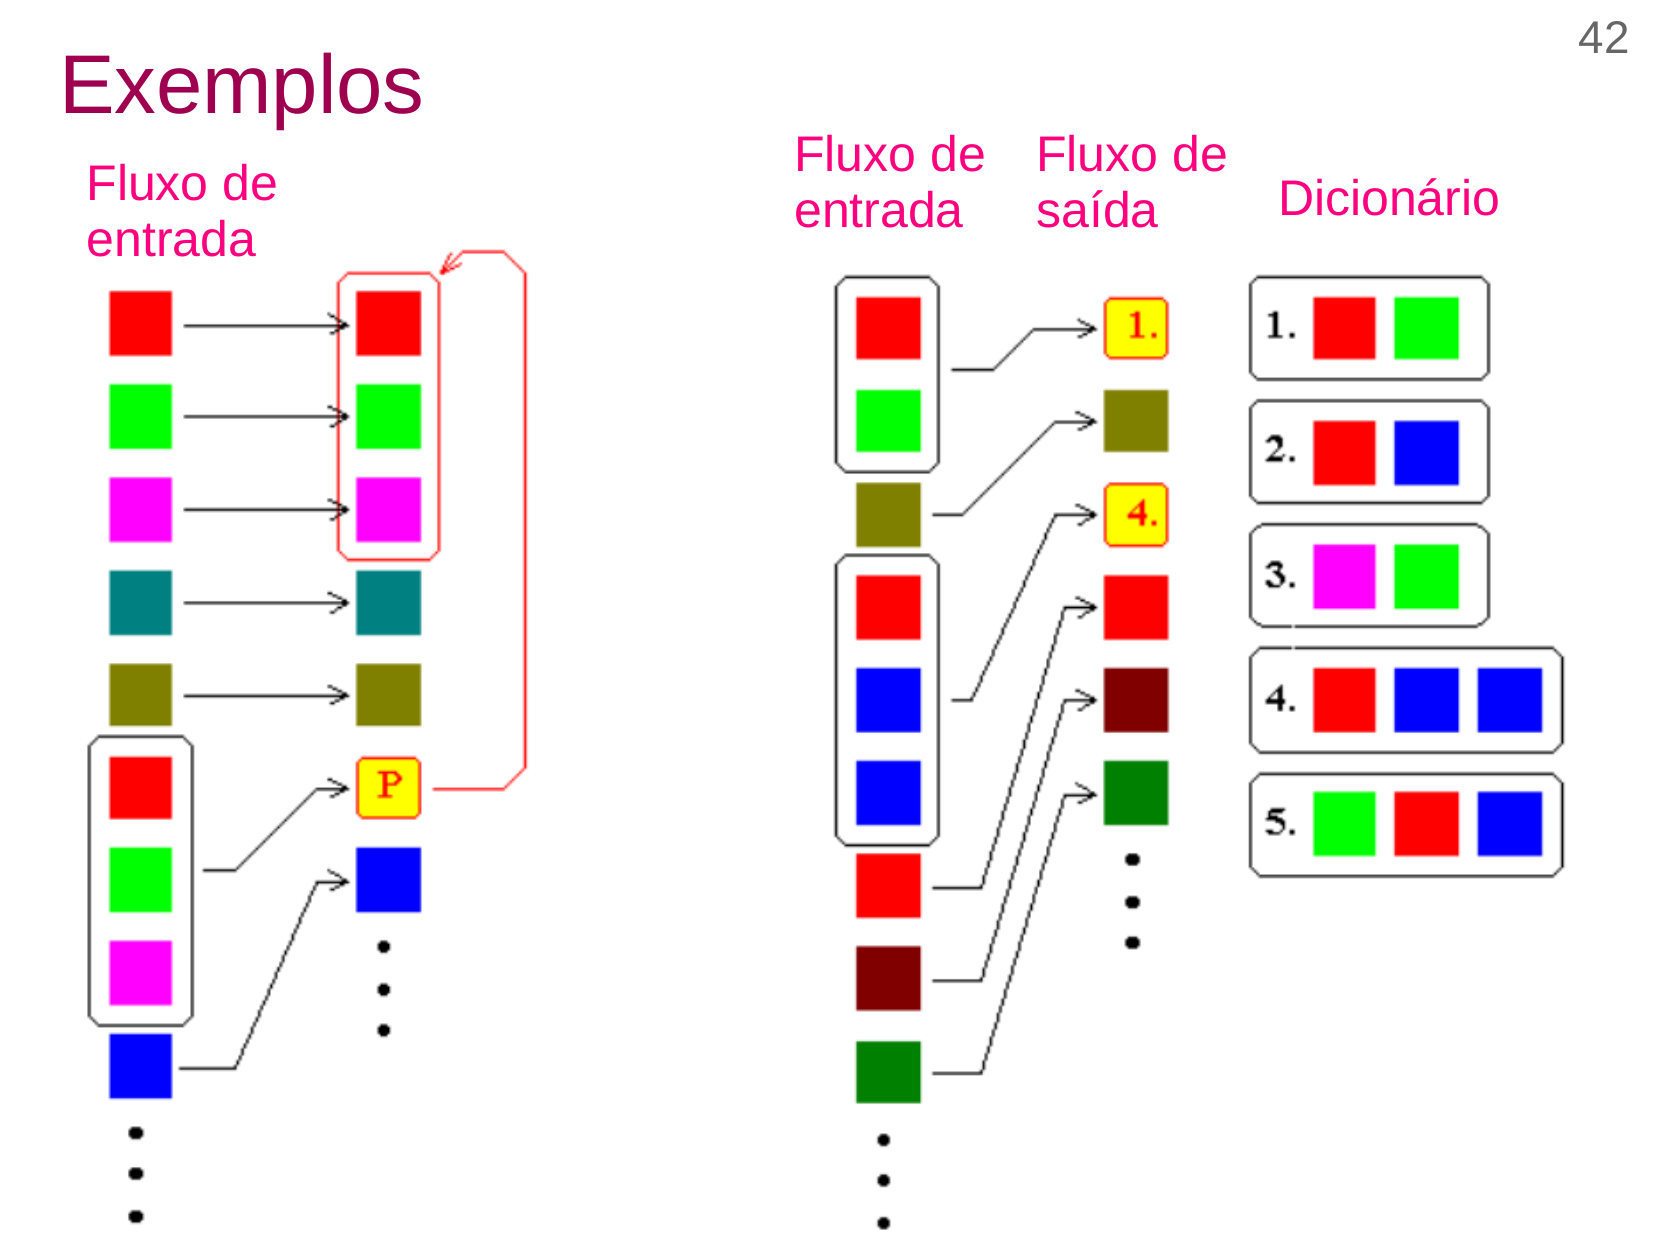

42
# Exemplos
Fluxo de entrada
Fluxo de saída
Fluxo de entrada
Dicionário